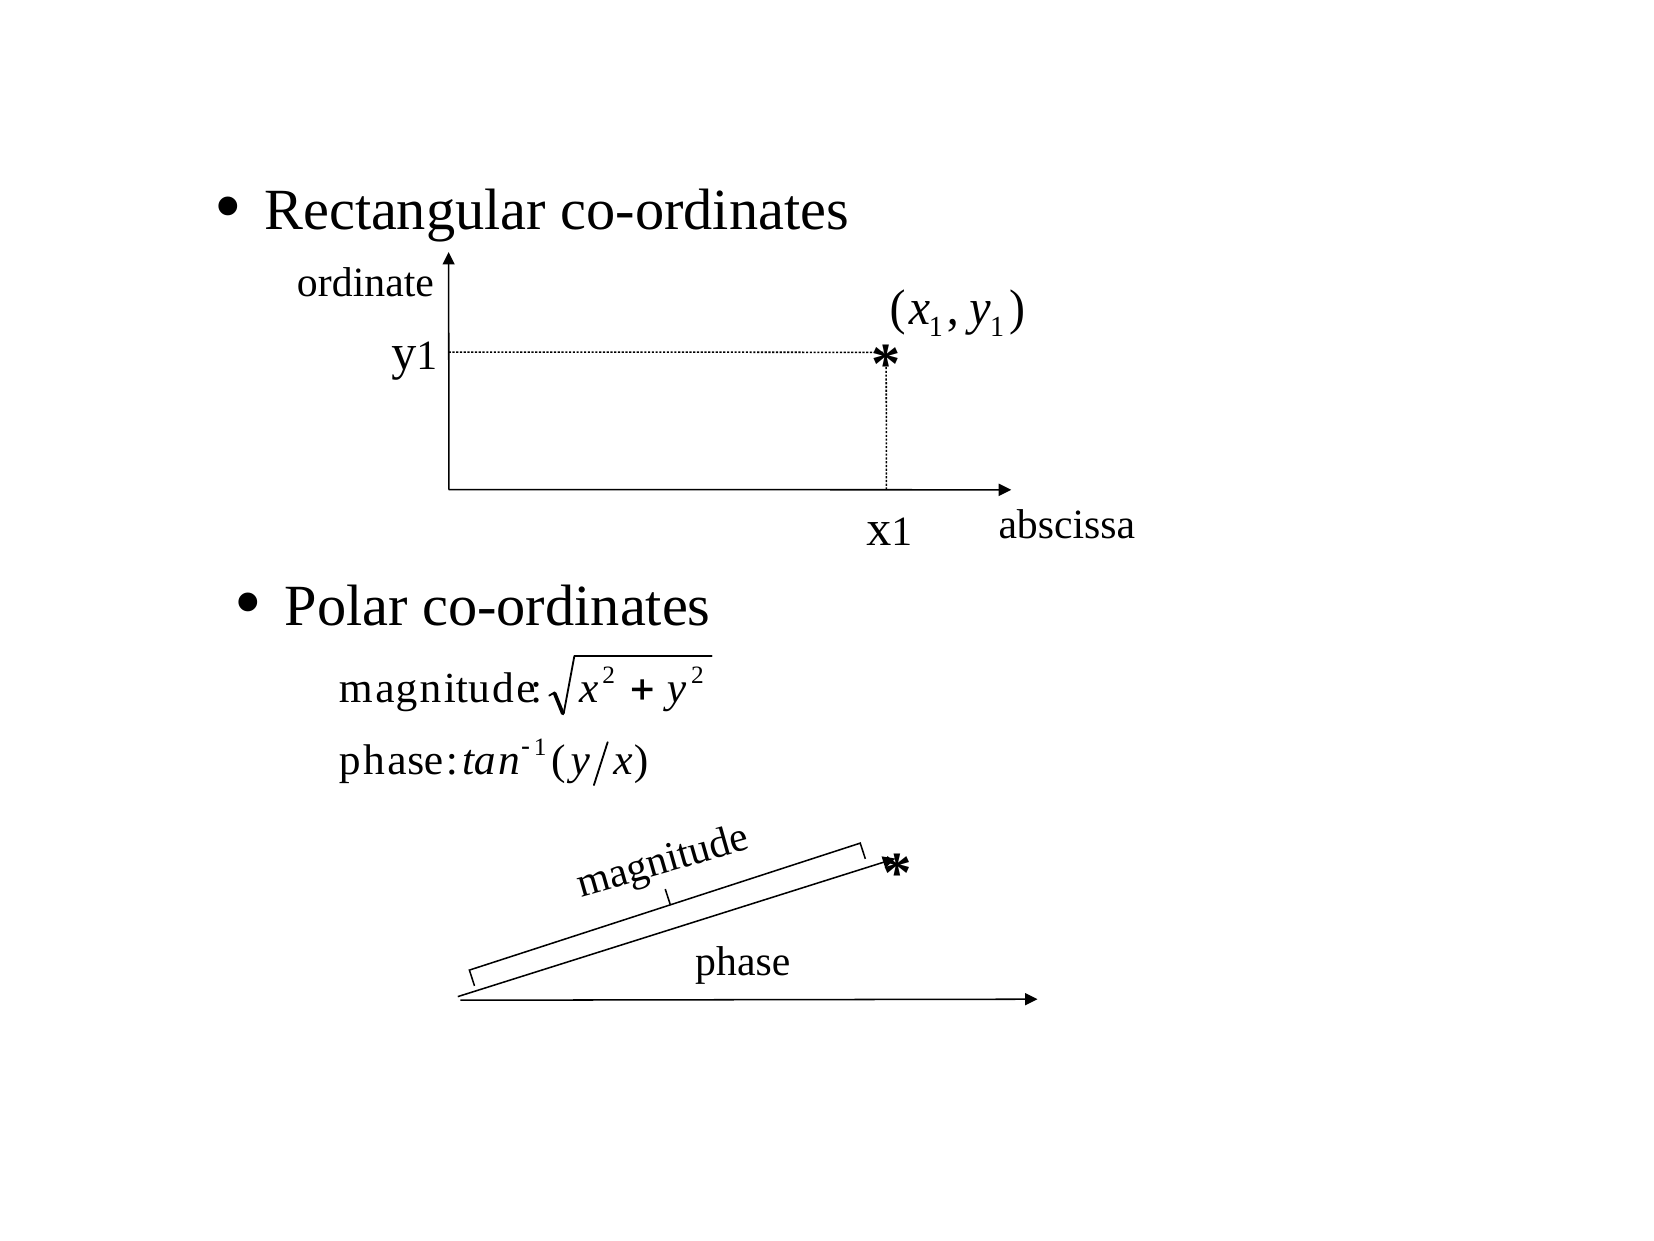

Rectangular co-ordinates
ordinate
y1
*
x1
abscissa
 Polar co-ordinates
magnitude
*
phase